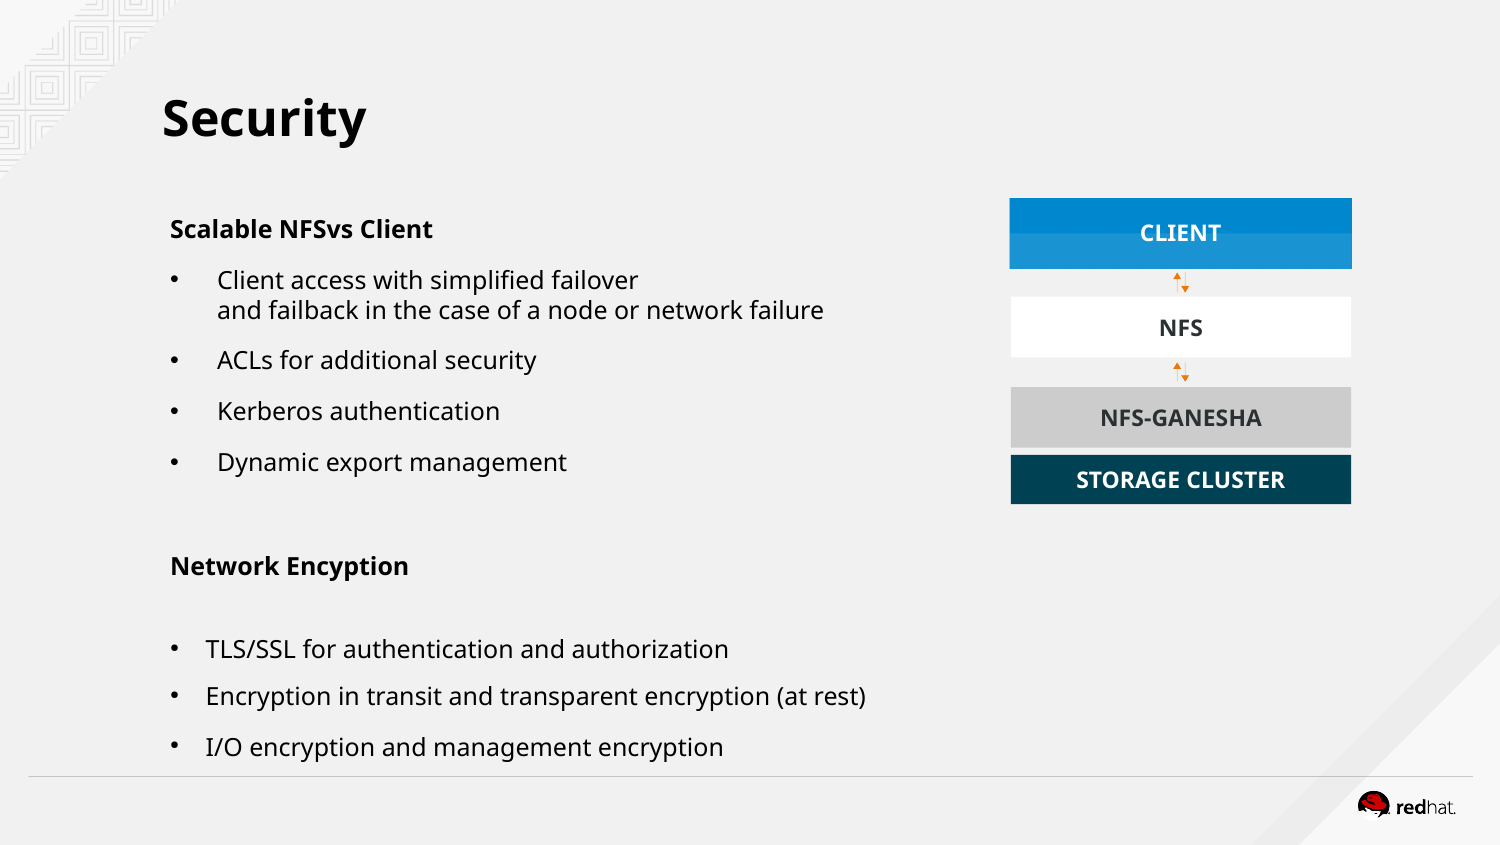

Security
# Scalable NFSvs Client
Client access with simplified failover
and failback in the case of a node or network failure
ACLs for additional security
Kerberos authentication
Dynamic export management
Network Encyption
TLS/SSL for authentication and authorization
Encryption in transit and transparent encryption (at rest)
I/O encryption and management encryption
CLIENT
NFS
NFS-GANESHA
STORAGE CLUSTER